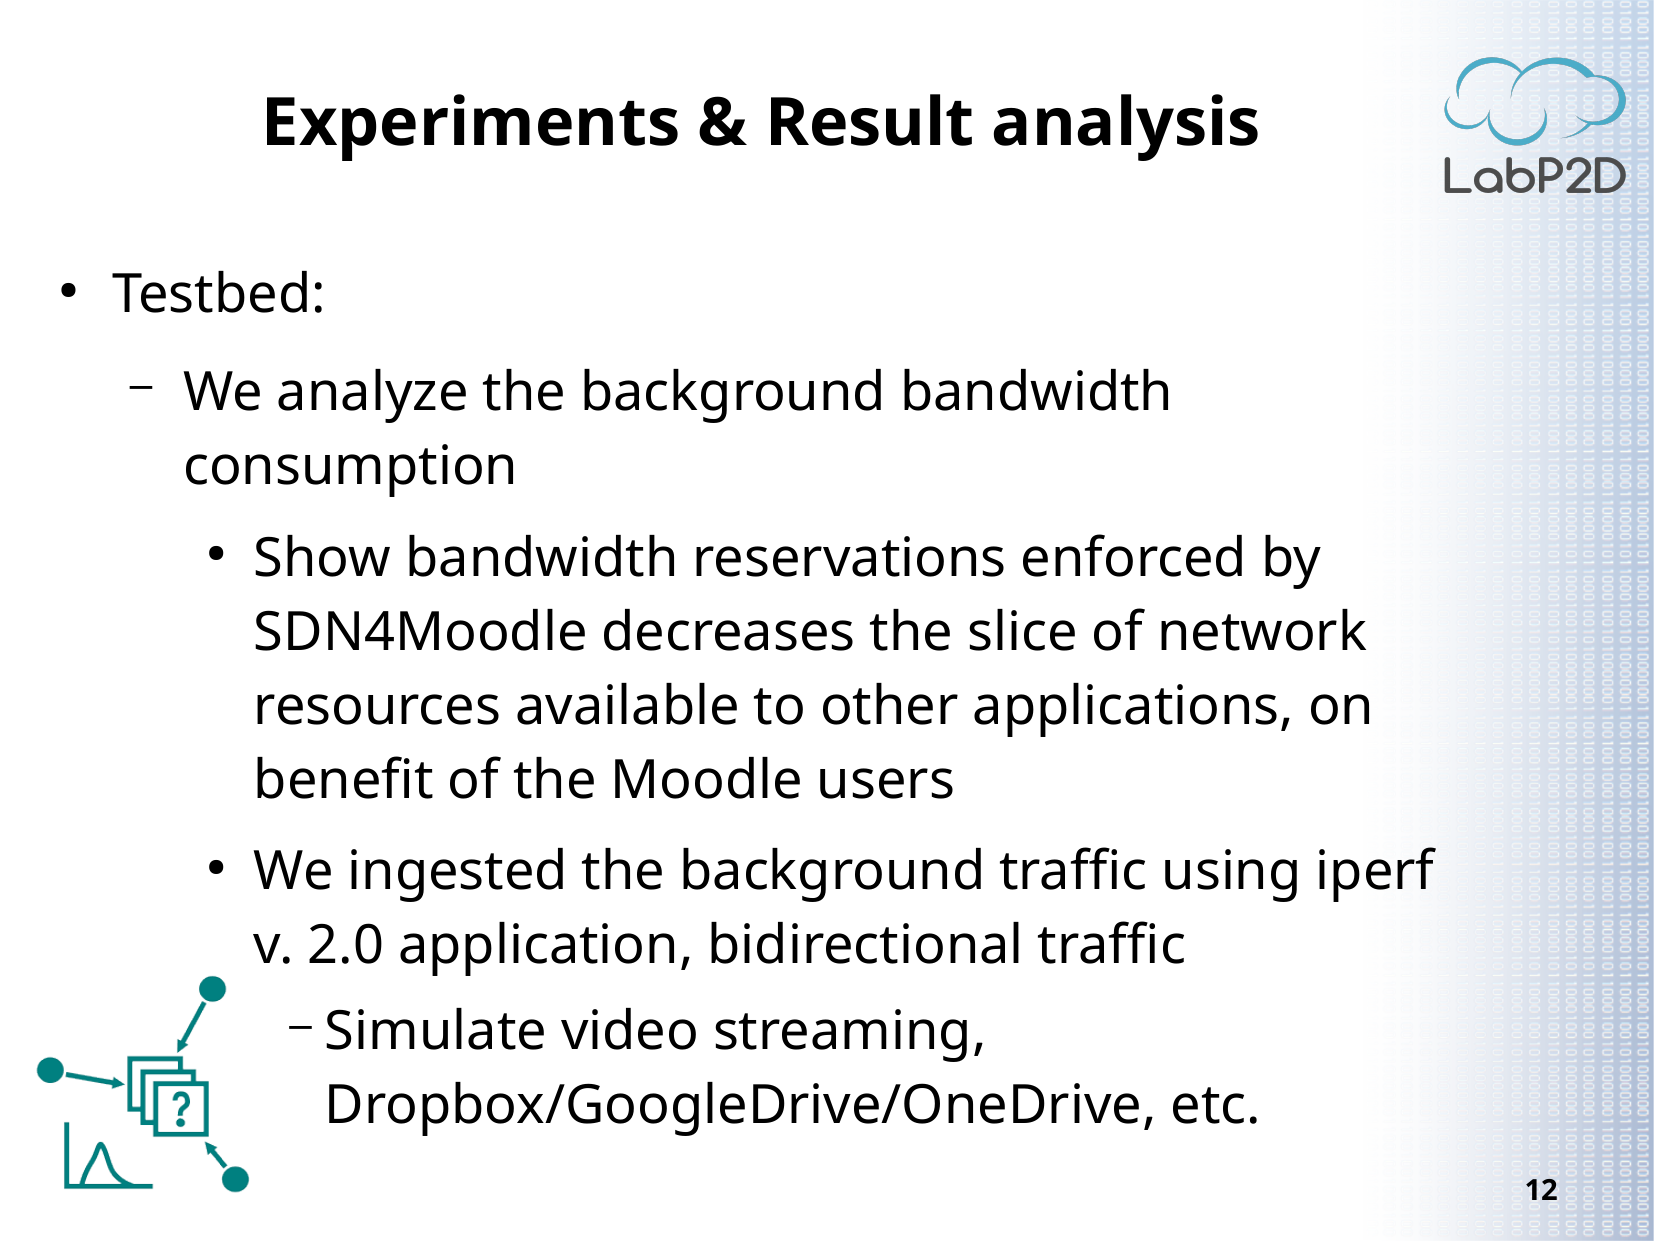

Experiments & Result analysis
# Testbed:
We analyze the background bandwidth consumption
Show bandwidth reservations enforced by SDN4Moodle decreases the slice of network resources available to other applications, on benefit of the Moodle users
We ingested the background traffic using iperf v. 2.0 application, bidirectional traffic
Simulate video streaming, Dropbox/GoogleDrive/OneDrive, etc.
12